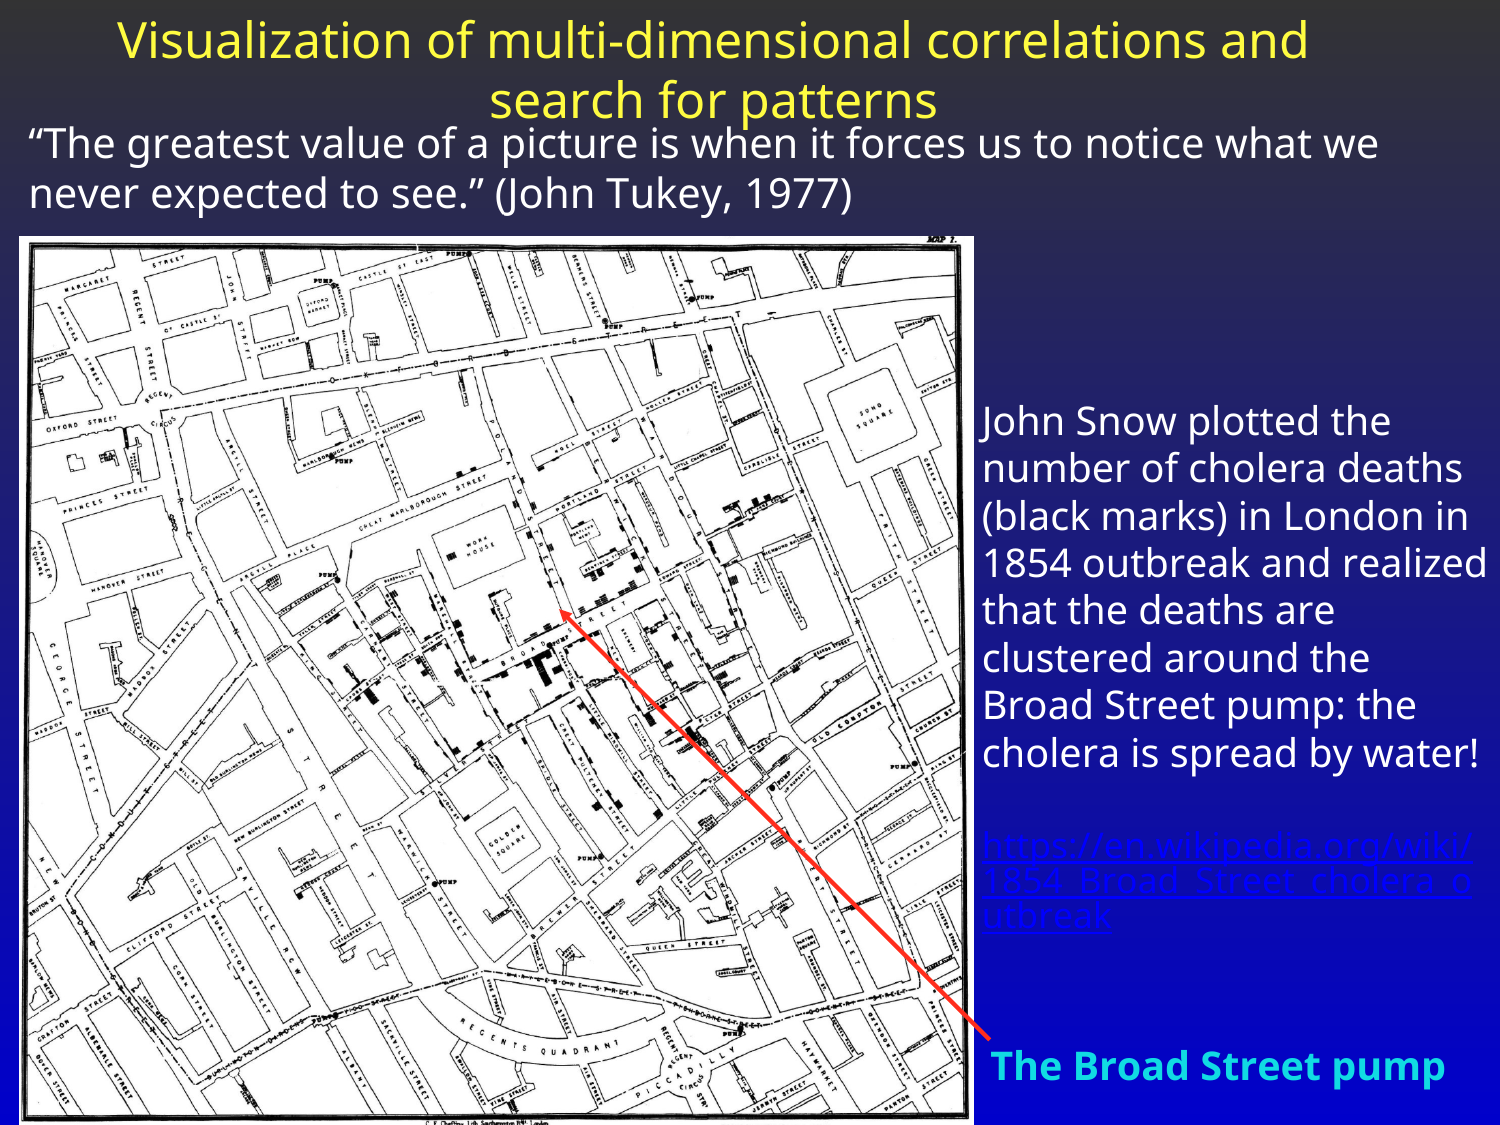

Visualization of multi-dimensional correlations and
search for patterns
“The greatest value of a picture is when it forces us to notice what we never expected to see.” (John Tukey, 1977)
John Snow plotted the number of cholera deaths (black marks) in London in 1854 outbreak and realized that the deaths are clustered around the Broad Street pump: the cholera is spread by water!
https://en.wikipedia.org/wiki/1854_Broad_Street_cholera_outbreak
The Broad Street pump